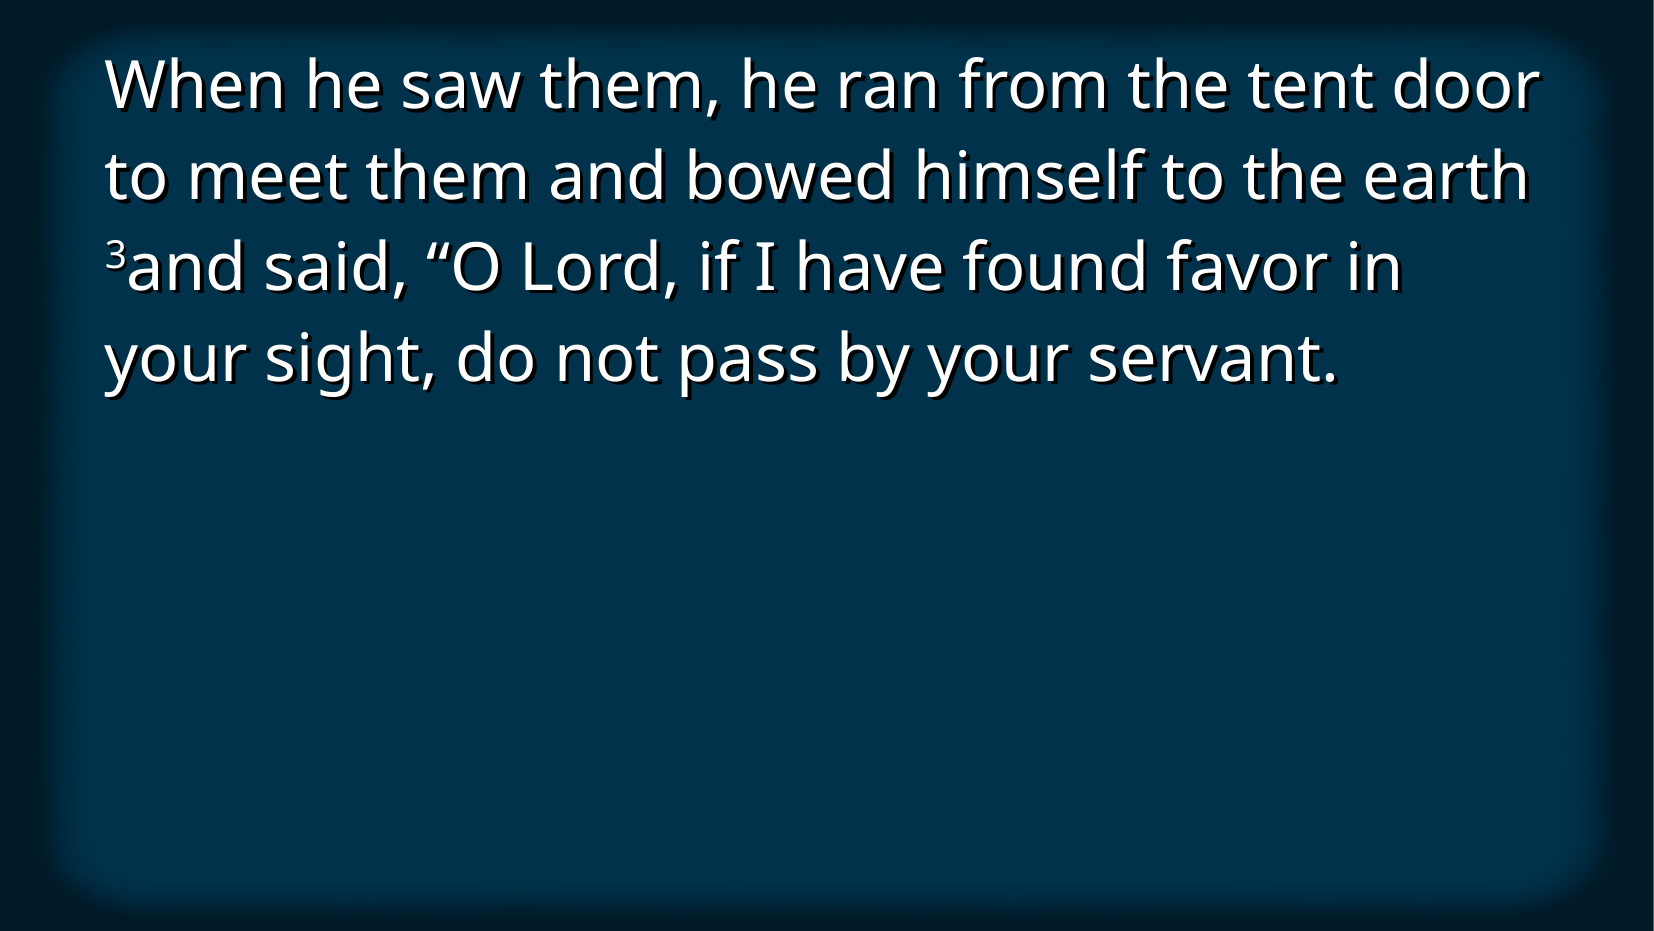

When he saw them, he ran from the tent door to meet them and bowed himself to the earth 3and said, “O Lord, if I have found favor in your sight, do not pass by your servant.